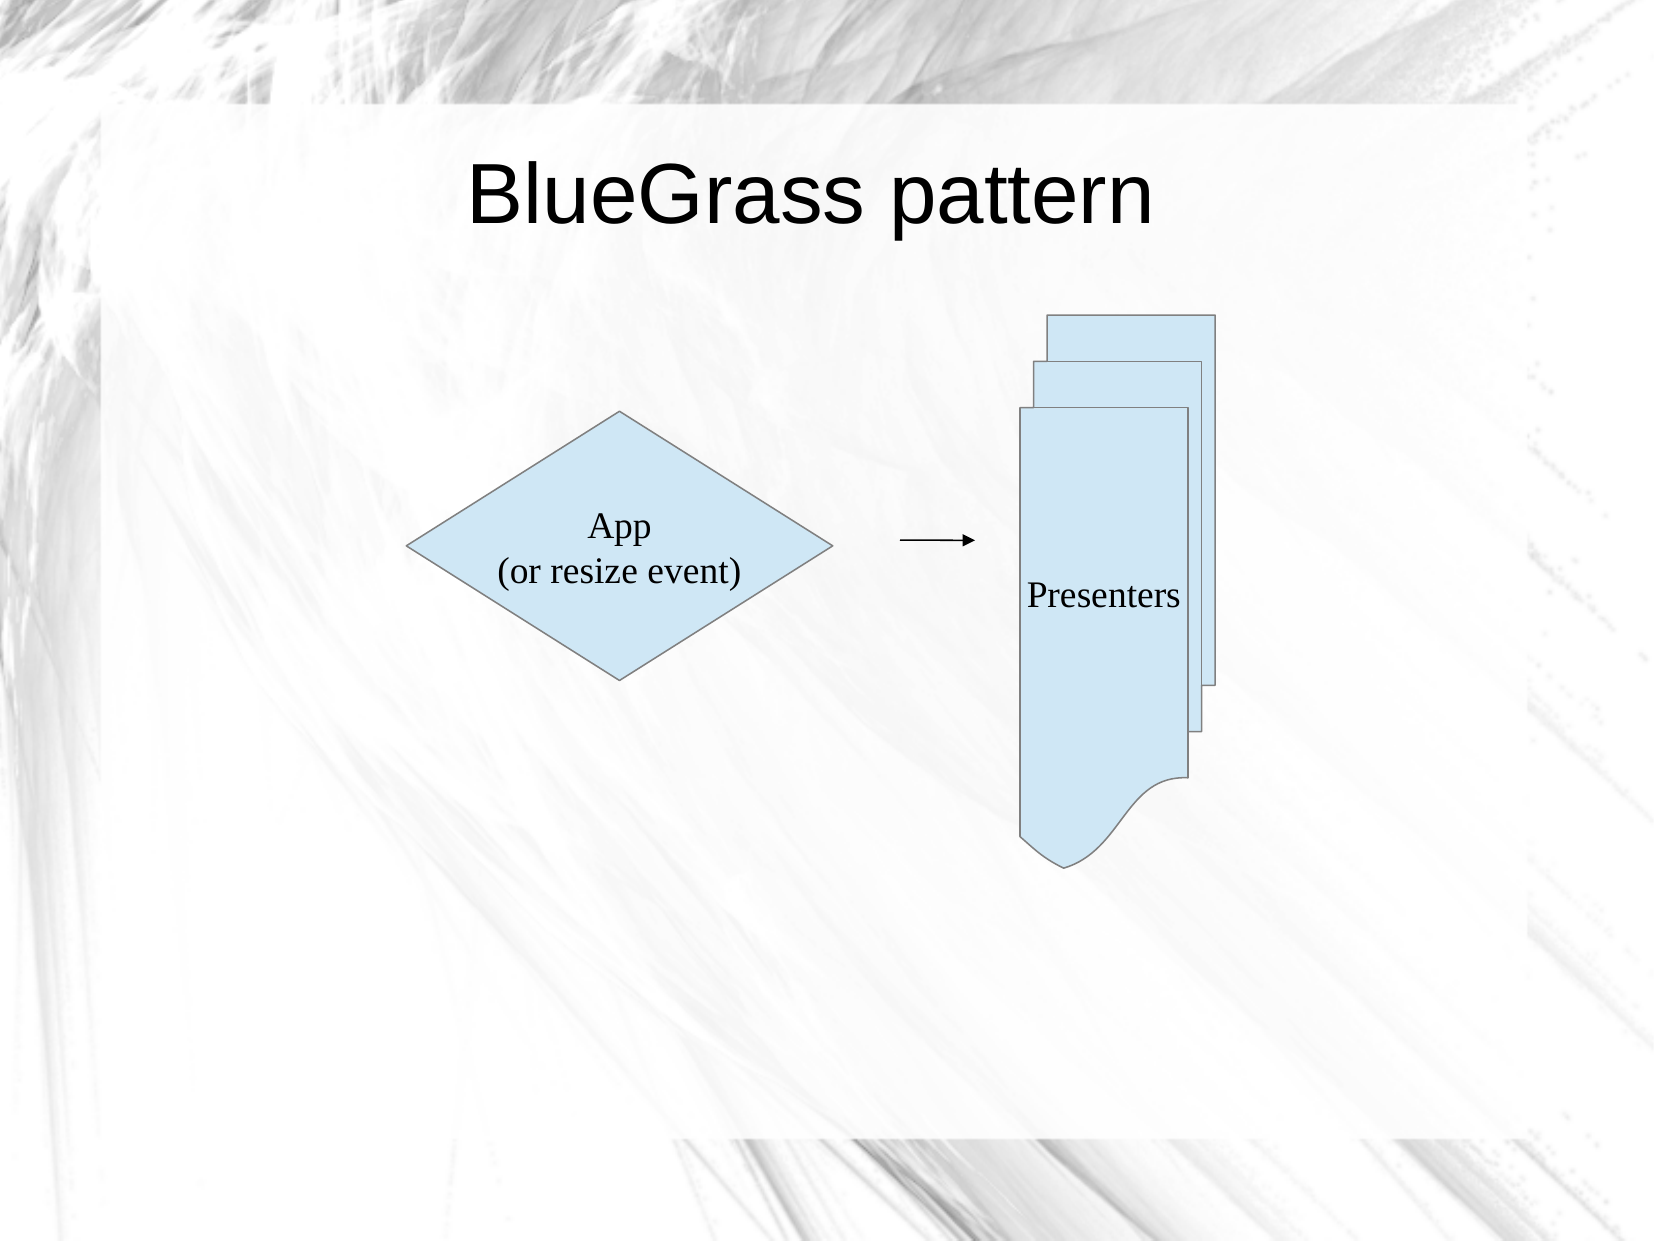

# BlueGrass pattern
Presenters
App
(or resize event)